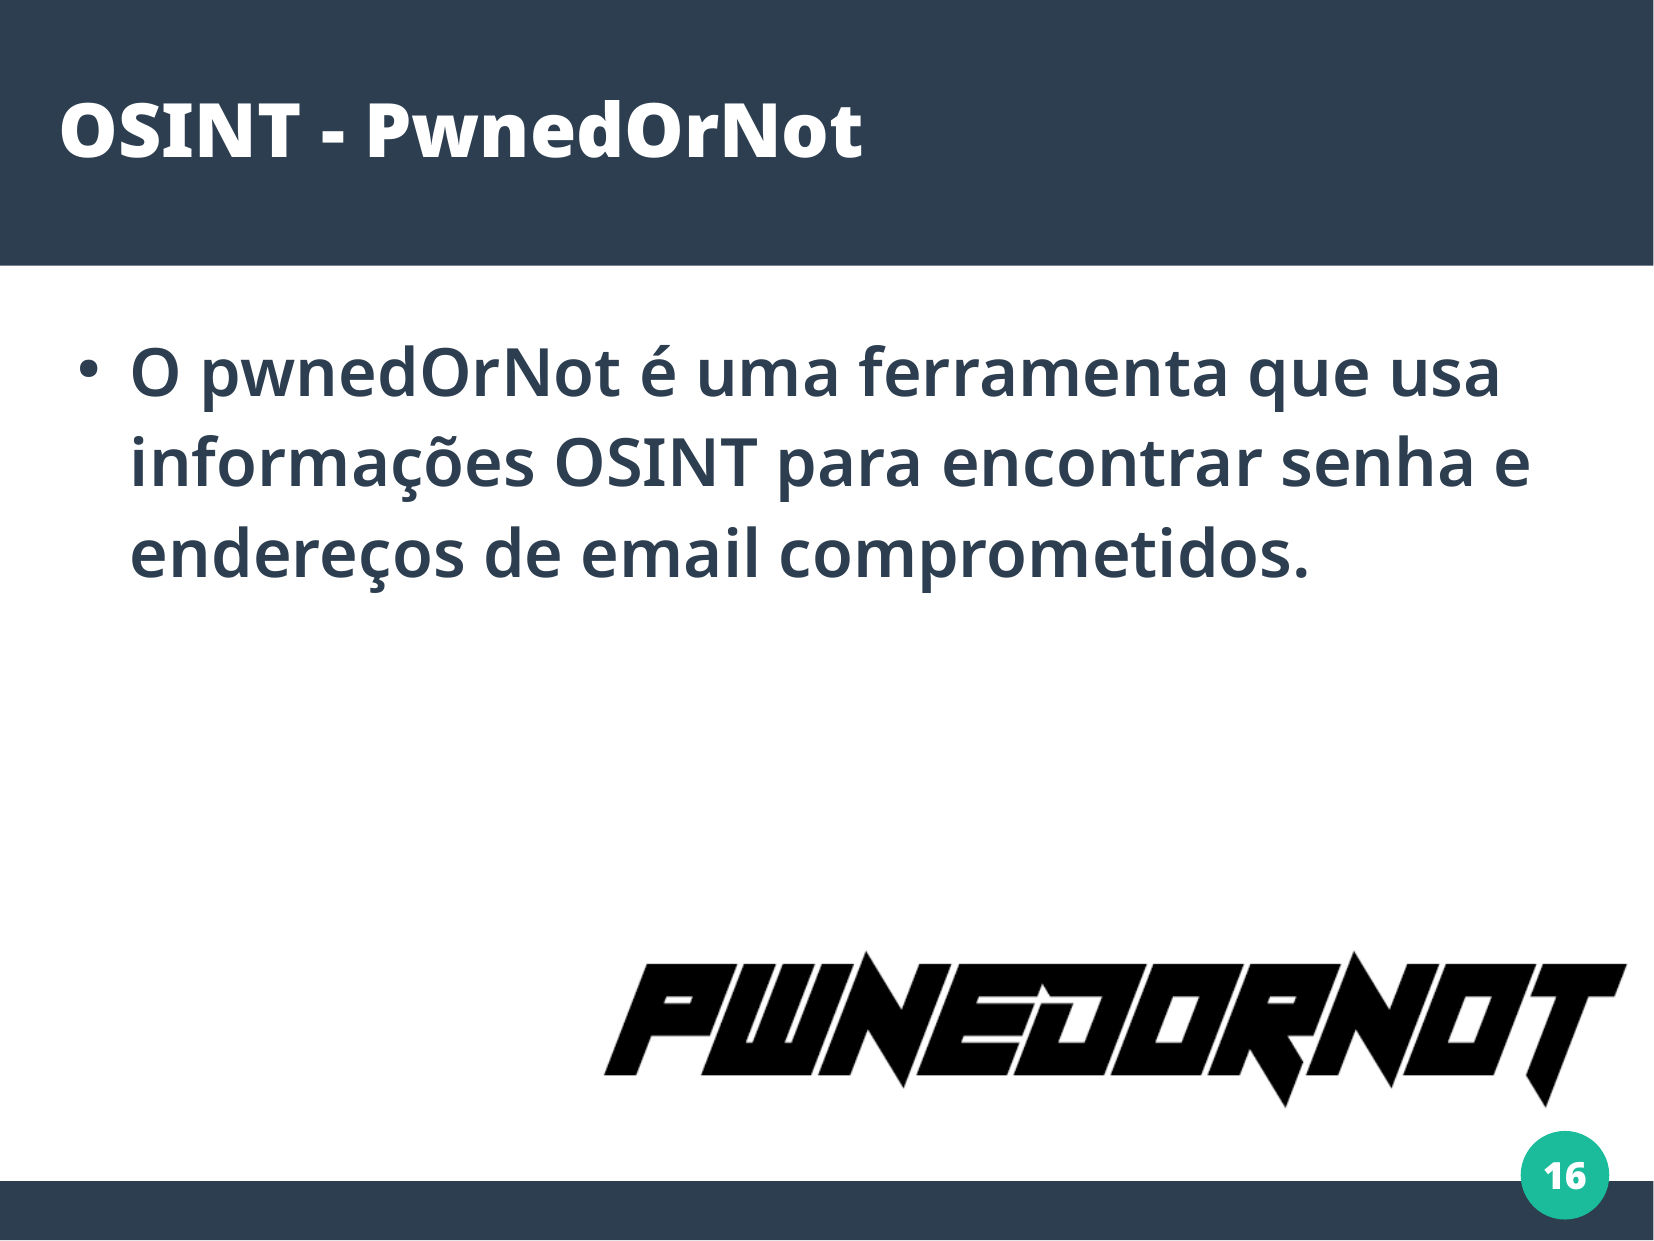

# OSINT - PwnedOrNot
O pwnedOrNot é uma ferramenta que usa informações OSINT para encontrar senha e endereços de email comprometidos.
16